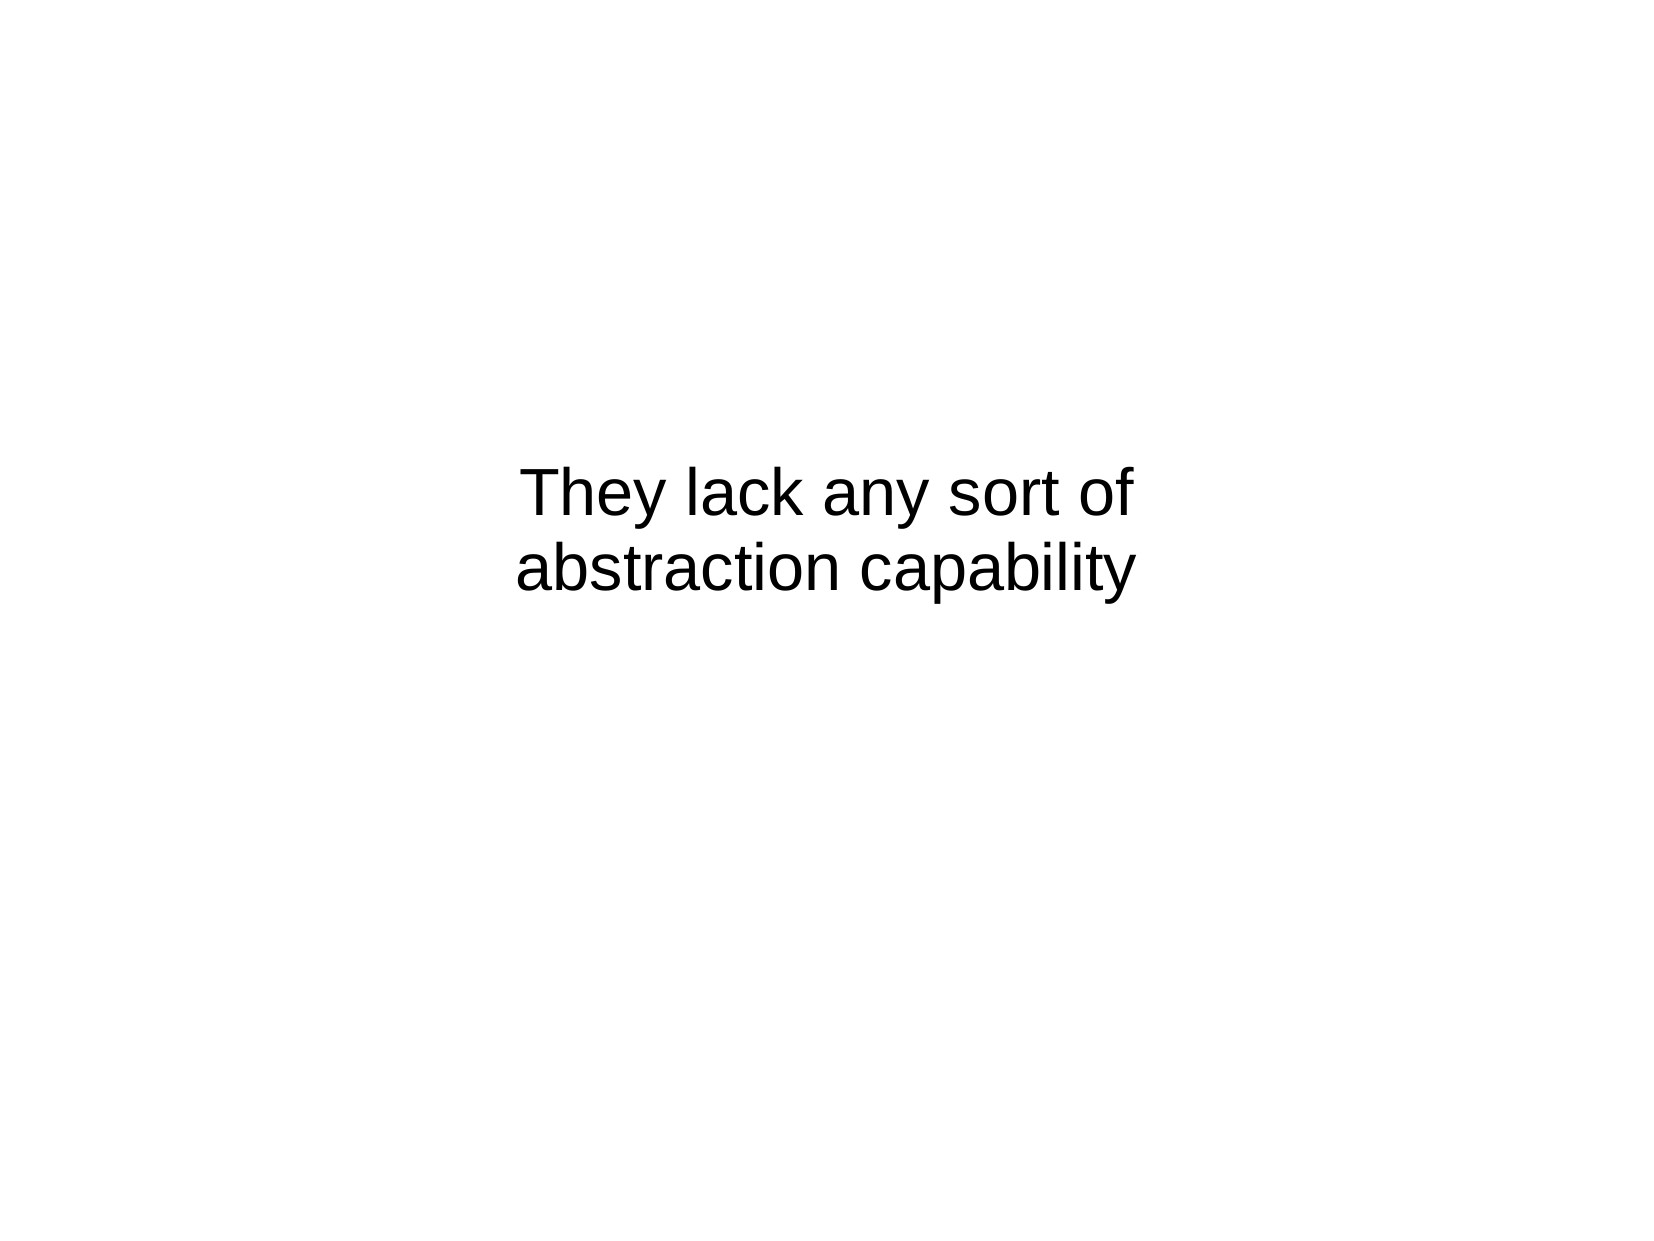

# They lack any sort of
abstraction capability